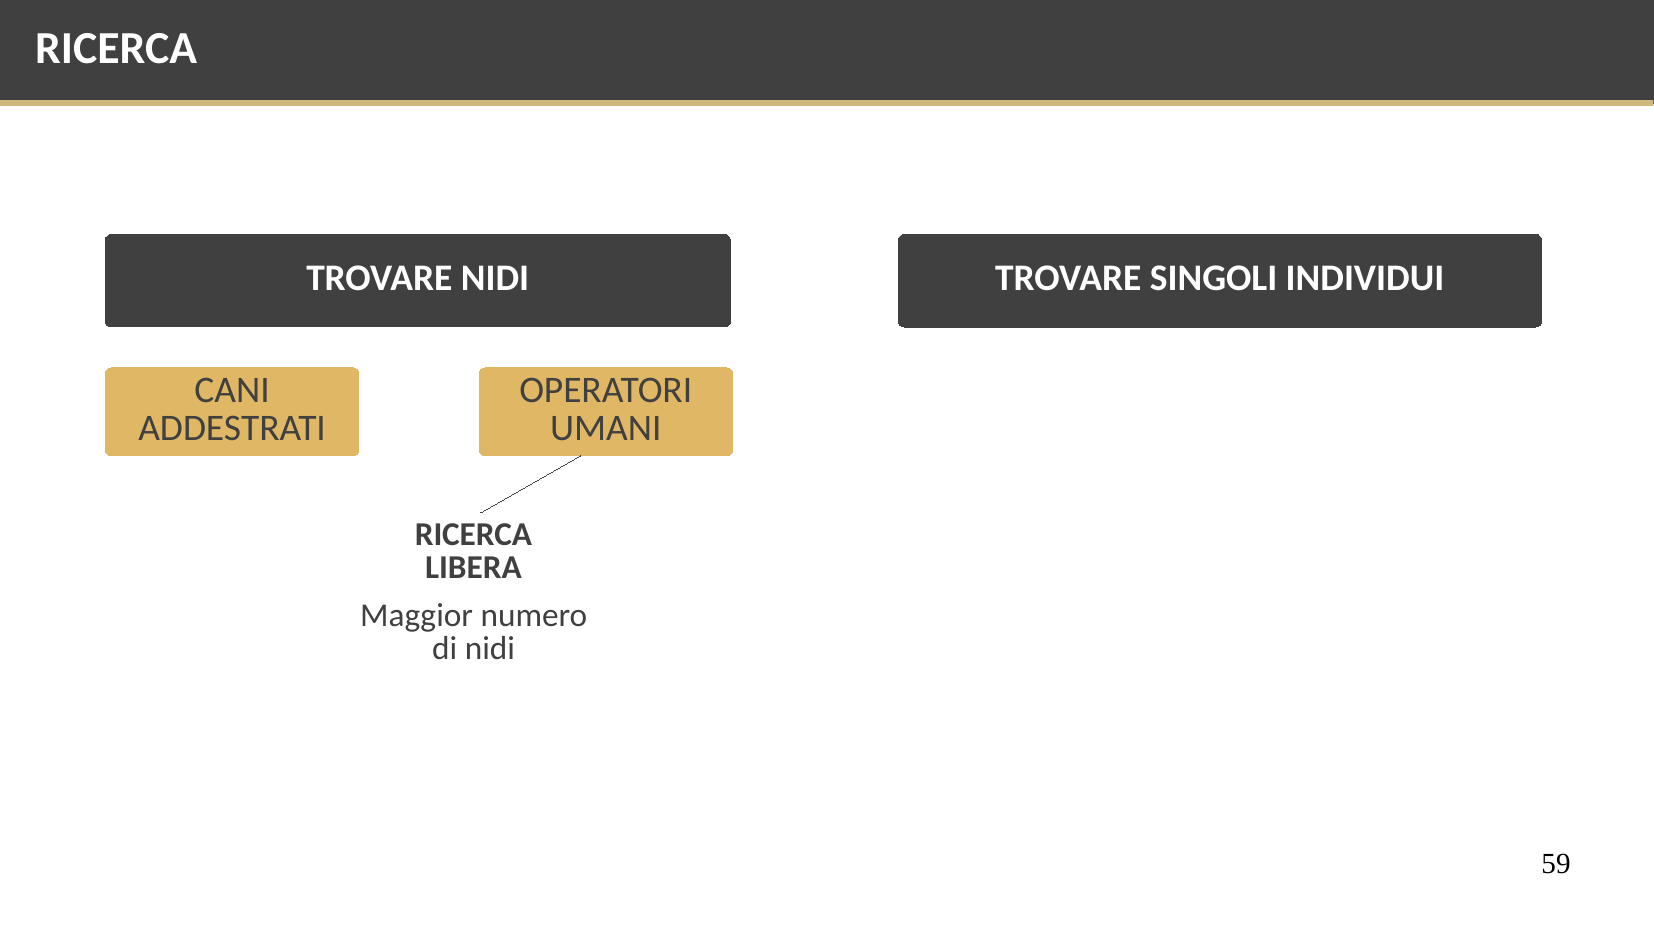

RICERCA
TROVARE NIDI
TROVARE SINGOLI INDIVIDUI
CANI
ADDESTRATI
OPERATORI
UMANI
RICERCA
LIBERA
Maggior numero
di nidi
59